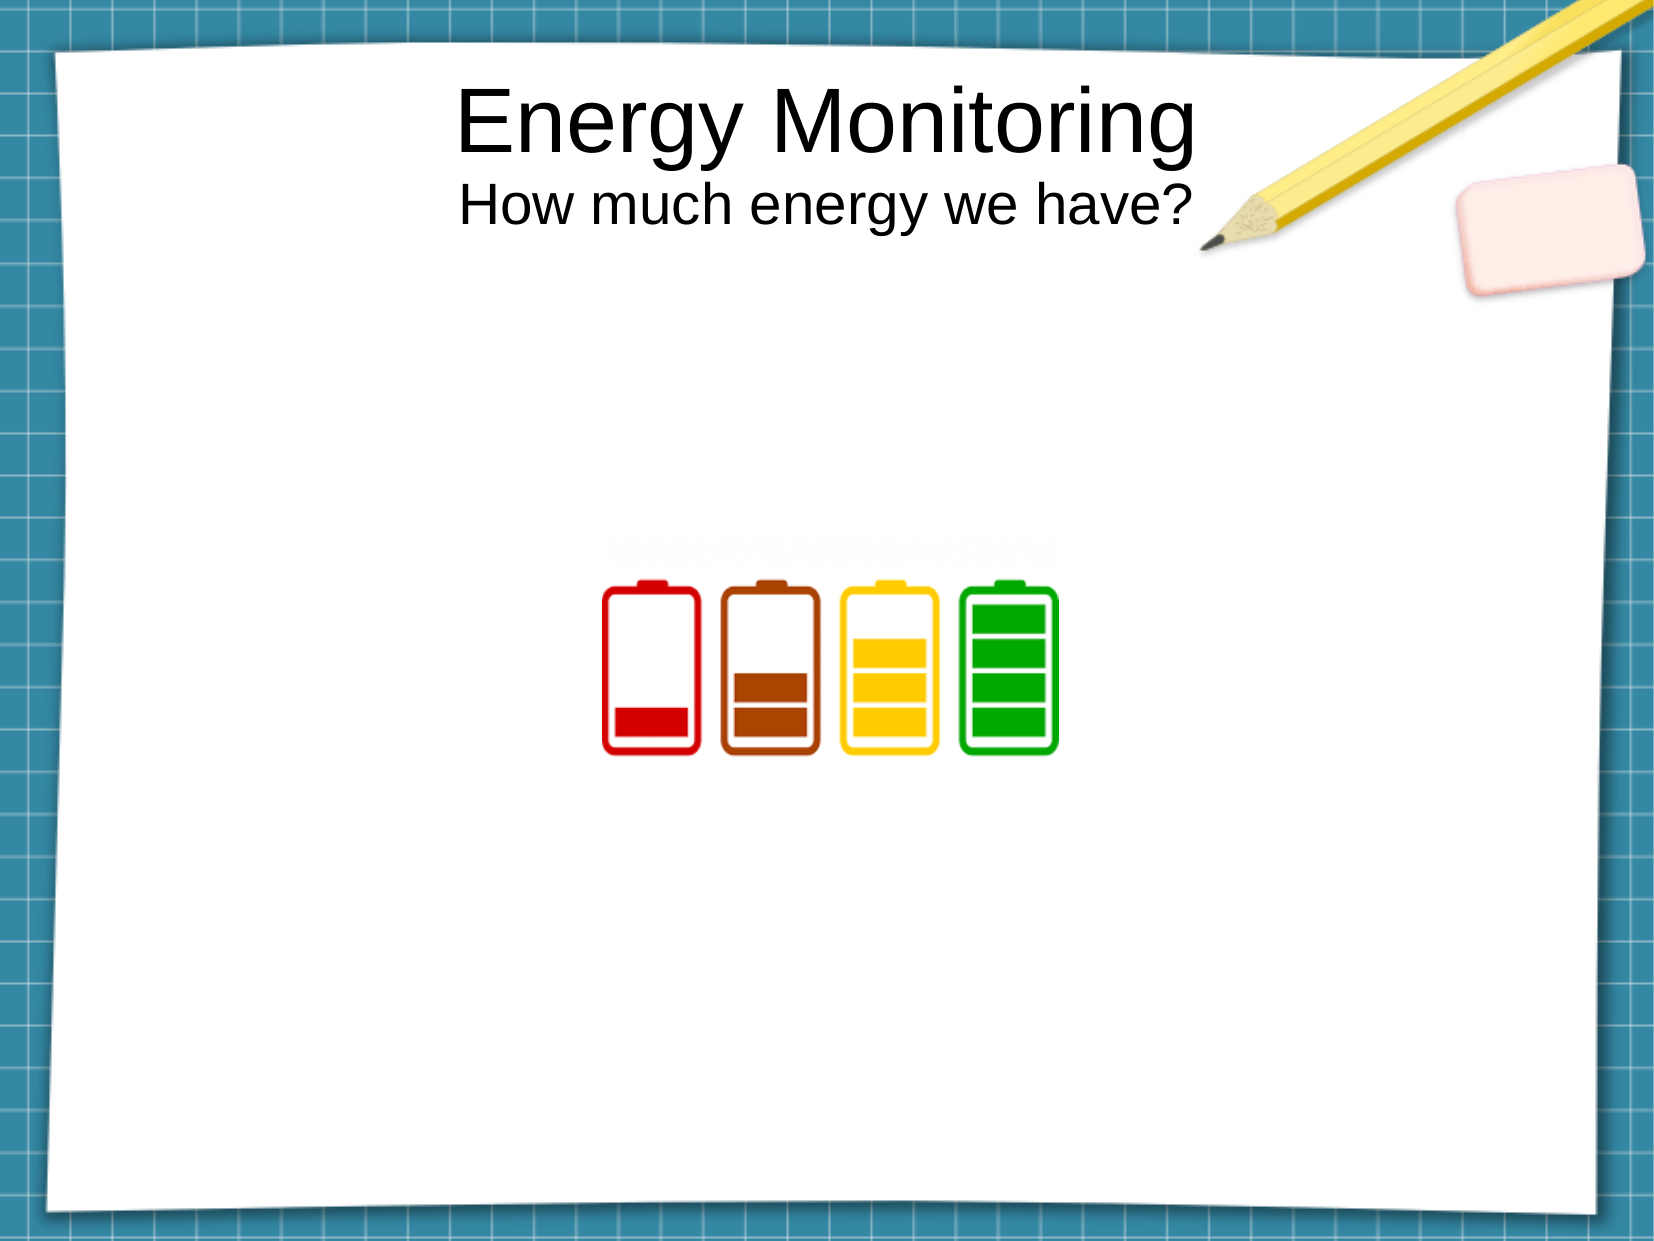

# Energy Monitoring How much energy we have?